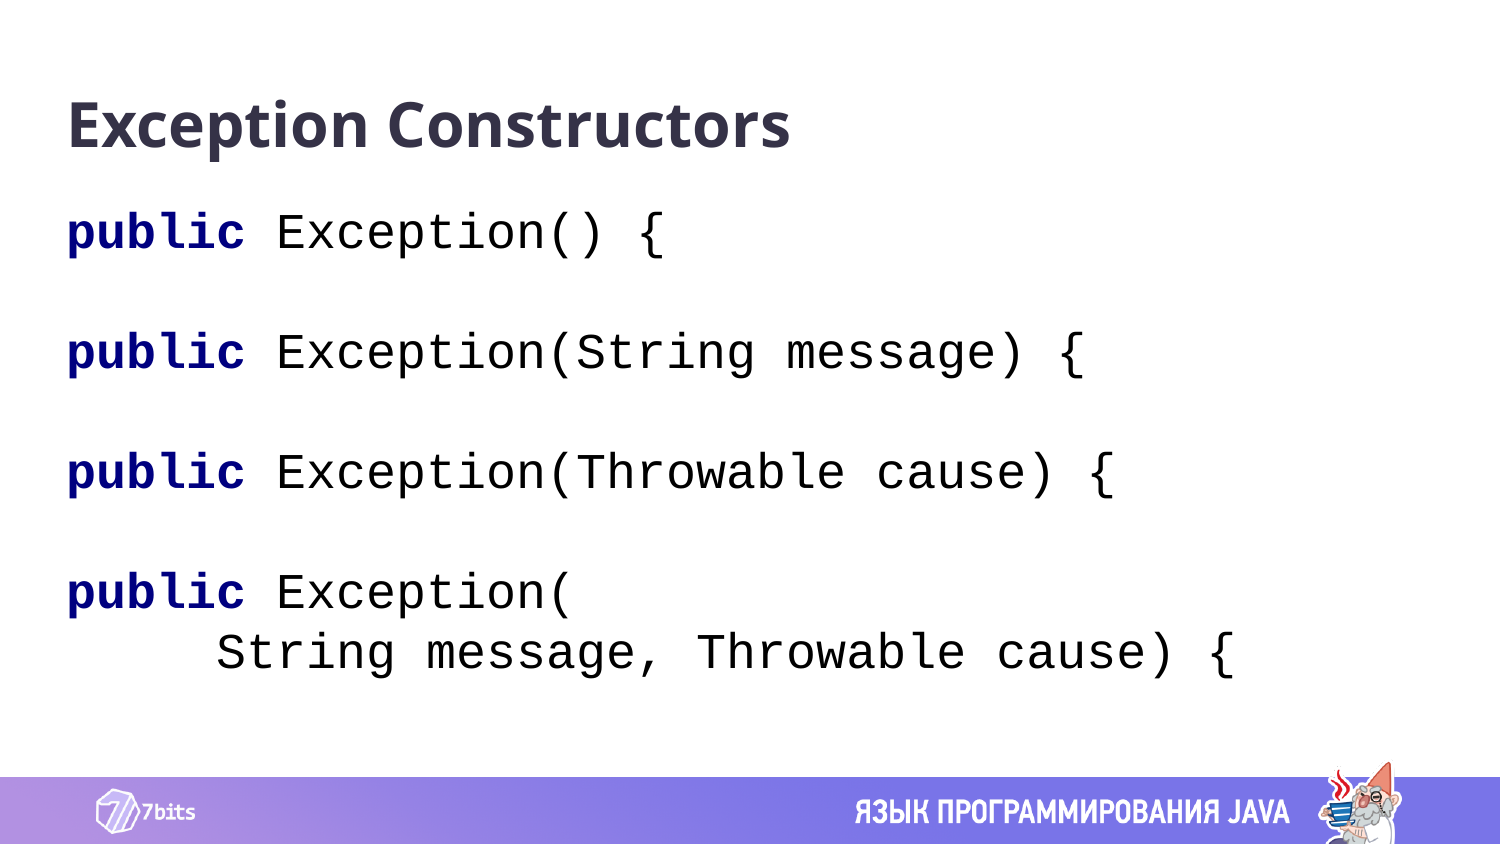

# Exception Constructors
public Exception() {
public Exception(String message) {
public Exception(Throwable cause) {
public Exception(
		String message, Throwable cause) {